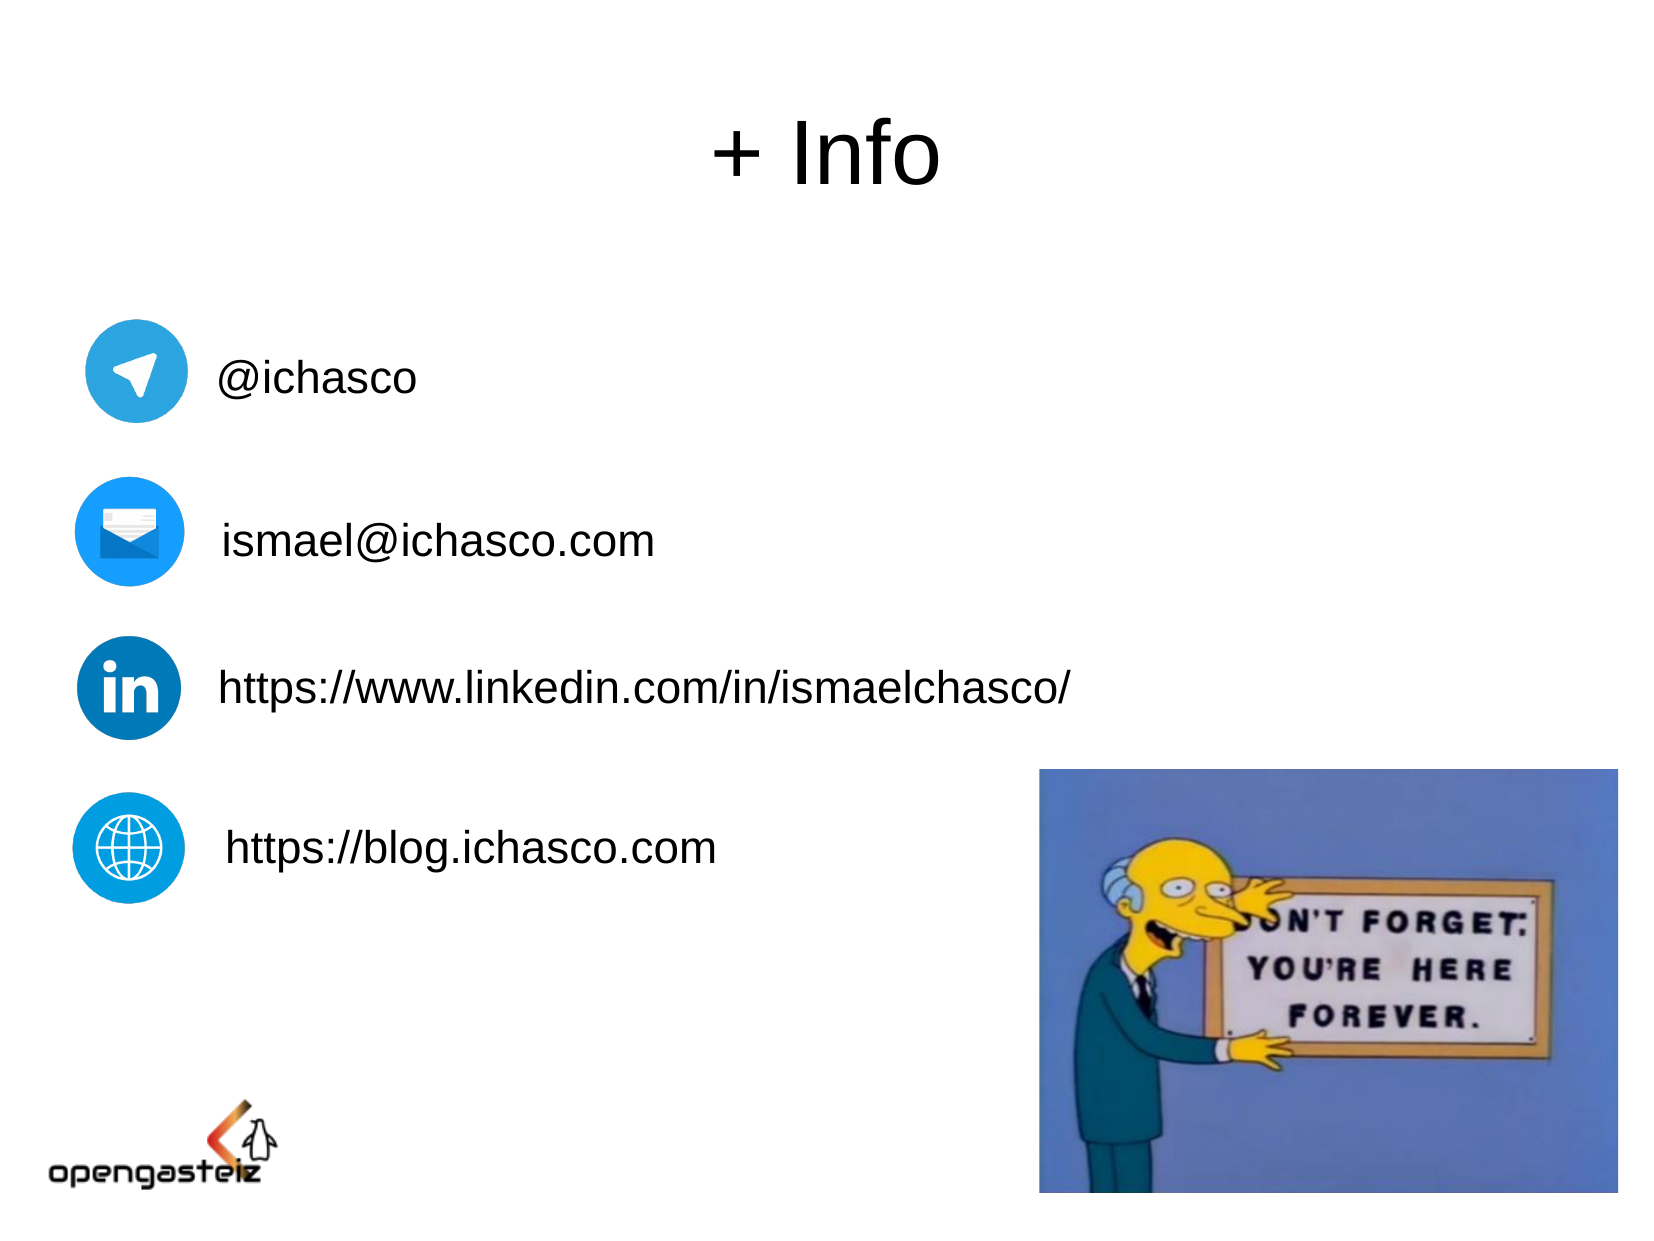

# + Info
@ichasco
ismael@ichasco.com
https://www.linkedin.com/in/ismaelchasco/
https://blog.ichasco.com